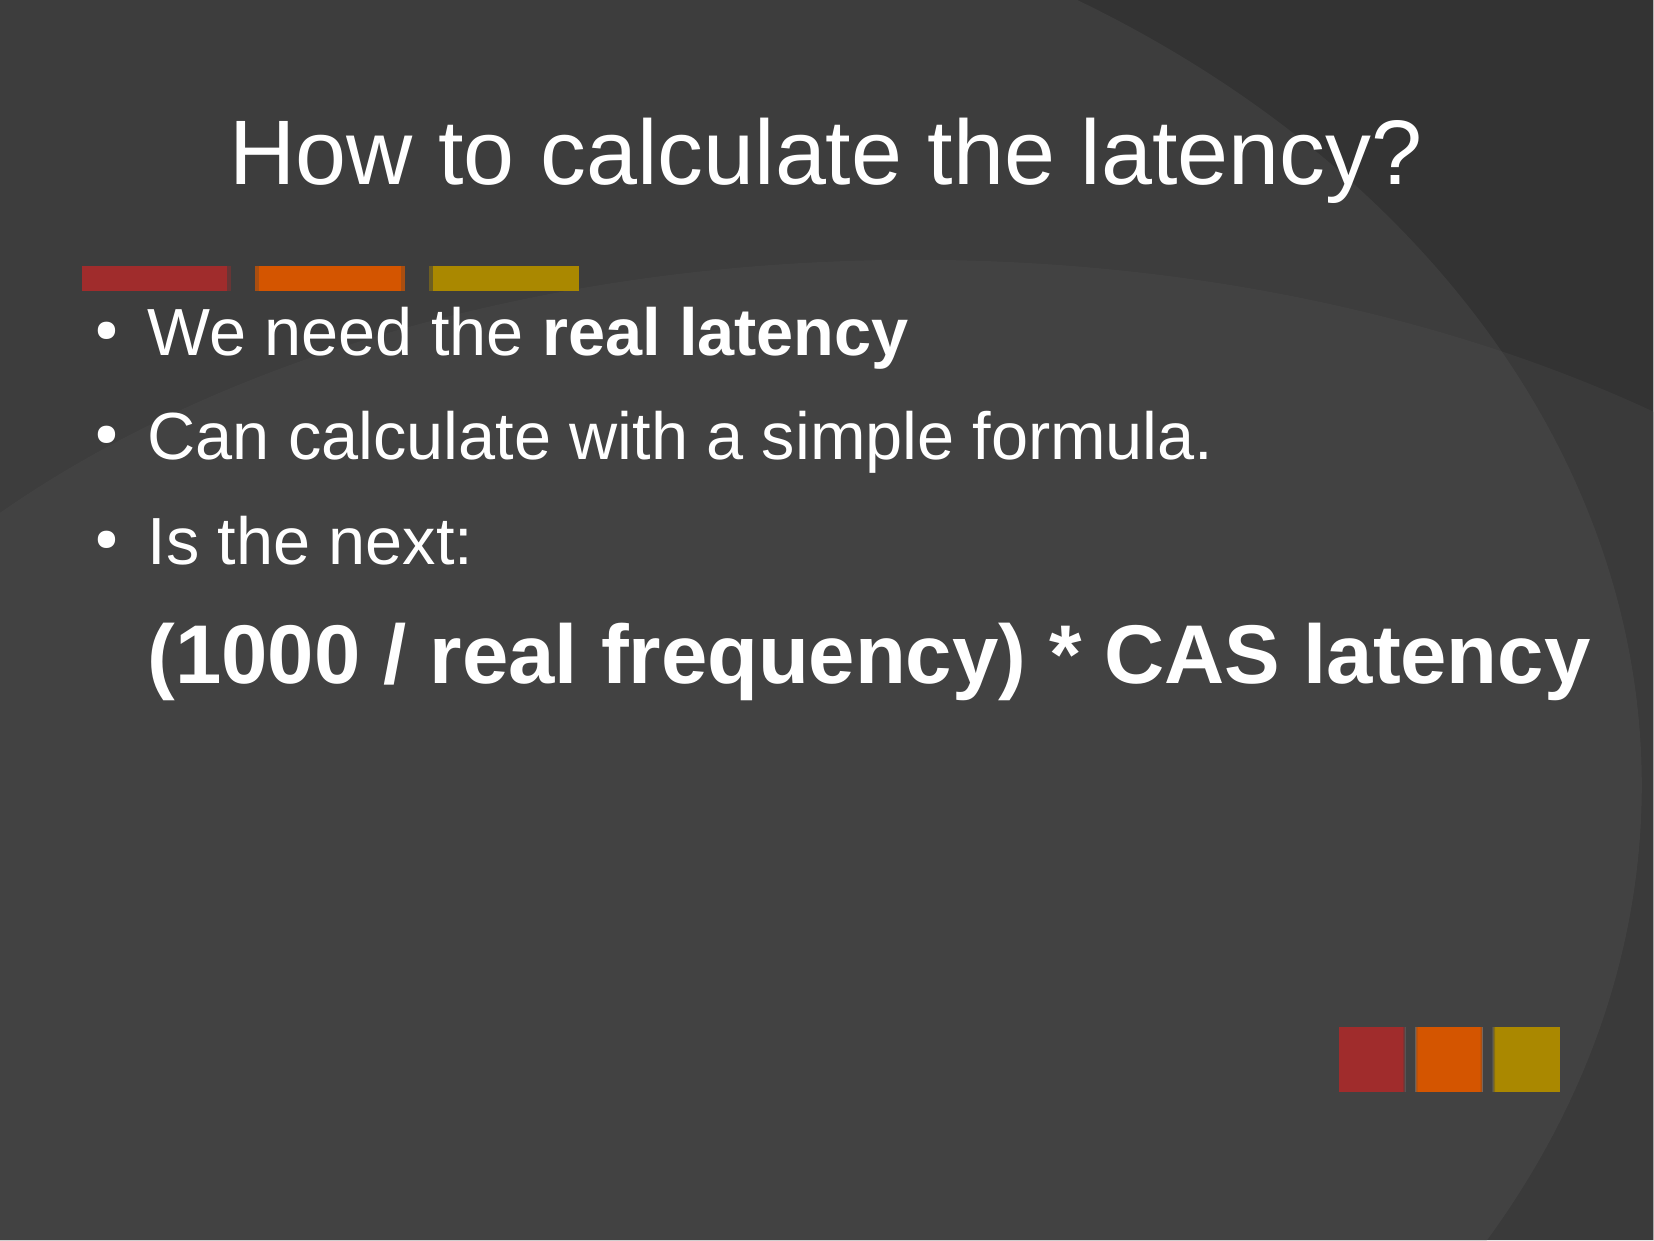

How to calculate the latency?
# We need the real latency
Can calculate with a simple formula.
Is the next:
(1000 / real frequency) * CAS latency